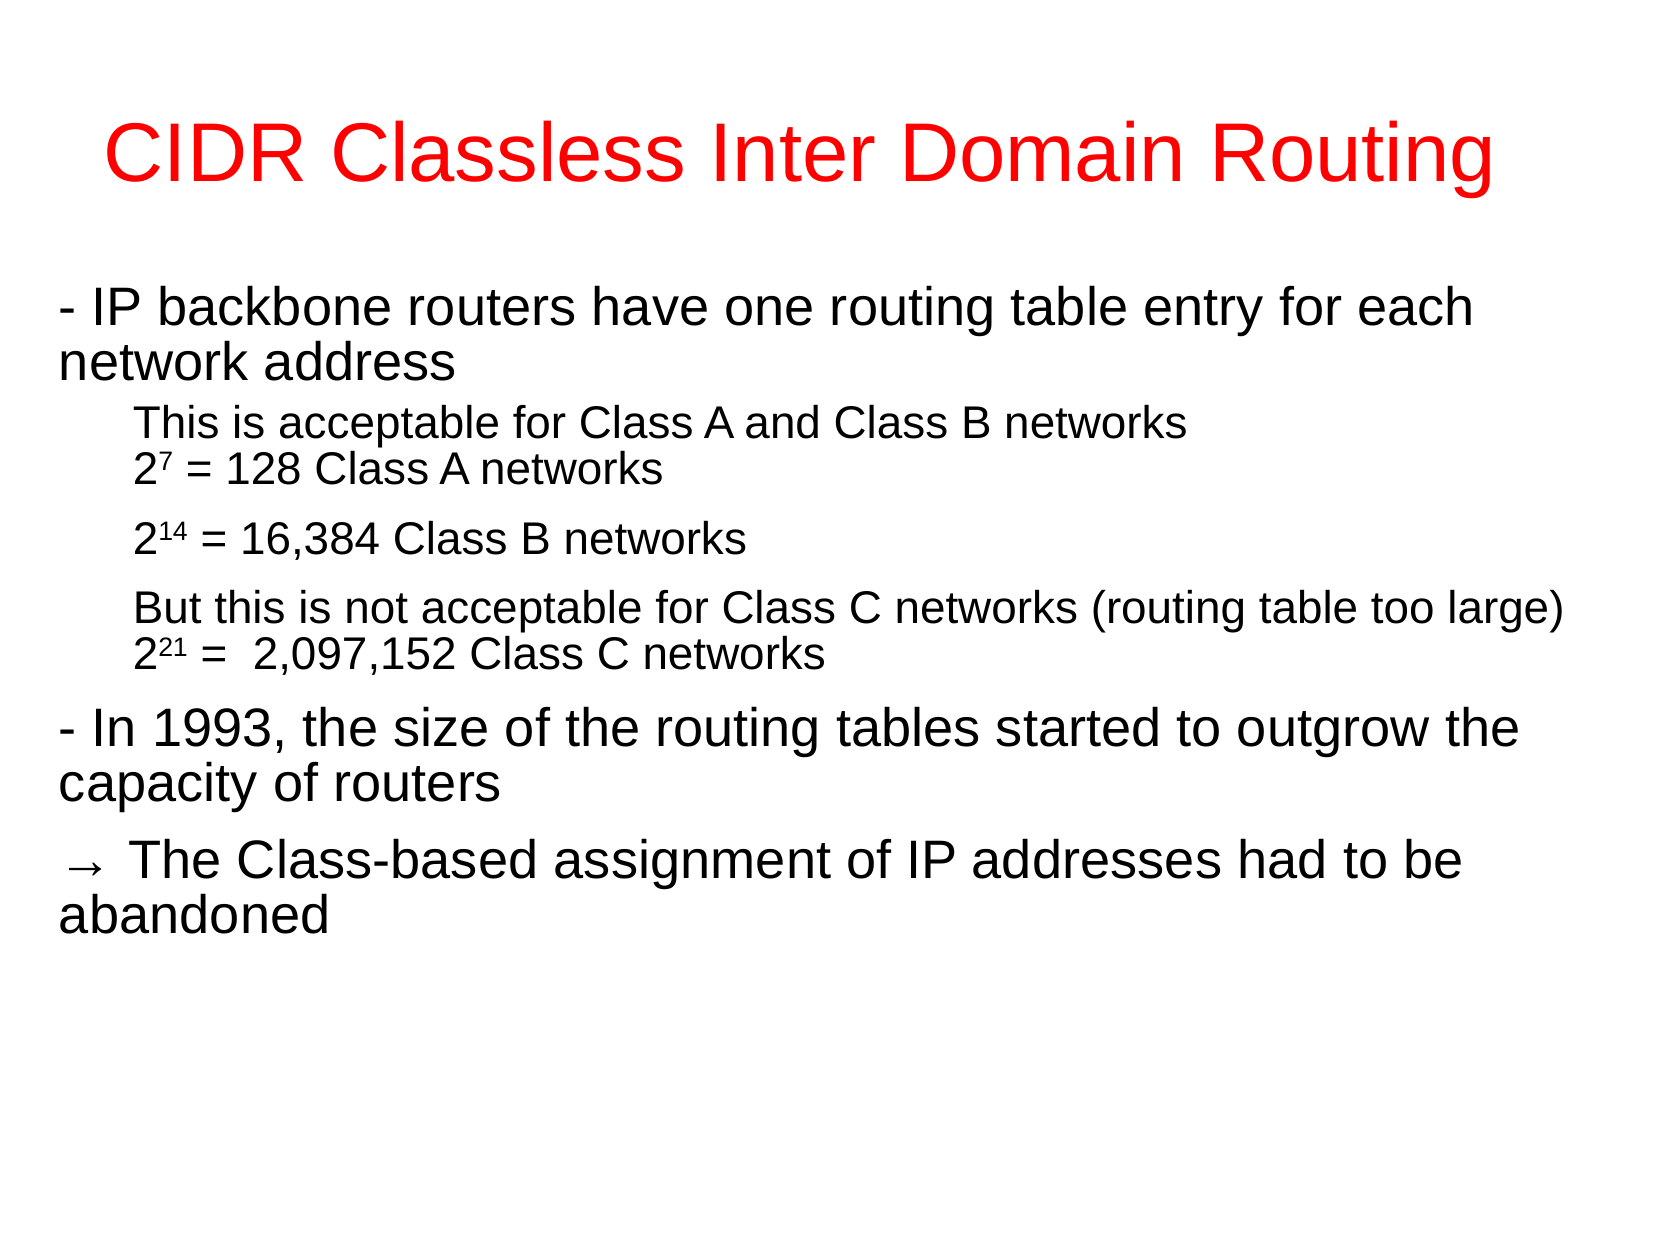

# CIDR Classless Inter Domain Routing
- IP backbone routers have one routing table entry for each network address
	This is acceptable for Class A and Class B networks
	27 = 128 Class A networks
	214 = 16,384 Class B networks
	But this is not acceptable for Class C networks (routing table too large)
	221 = 2,097,152 Class C networks
- In 1993, the size of the routing tables started to outgrow the capacity of routers
→ The Class-based assignment of IP addresses had to be abandoned